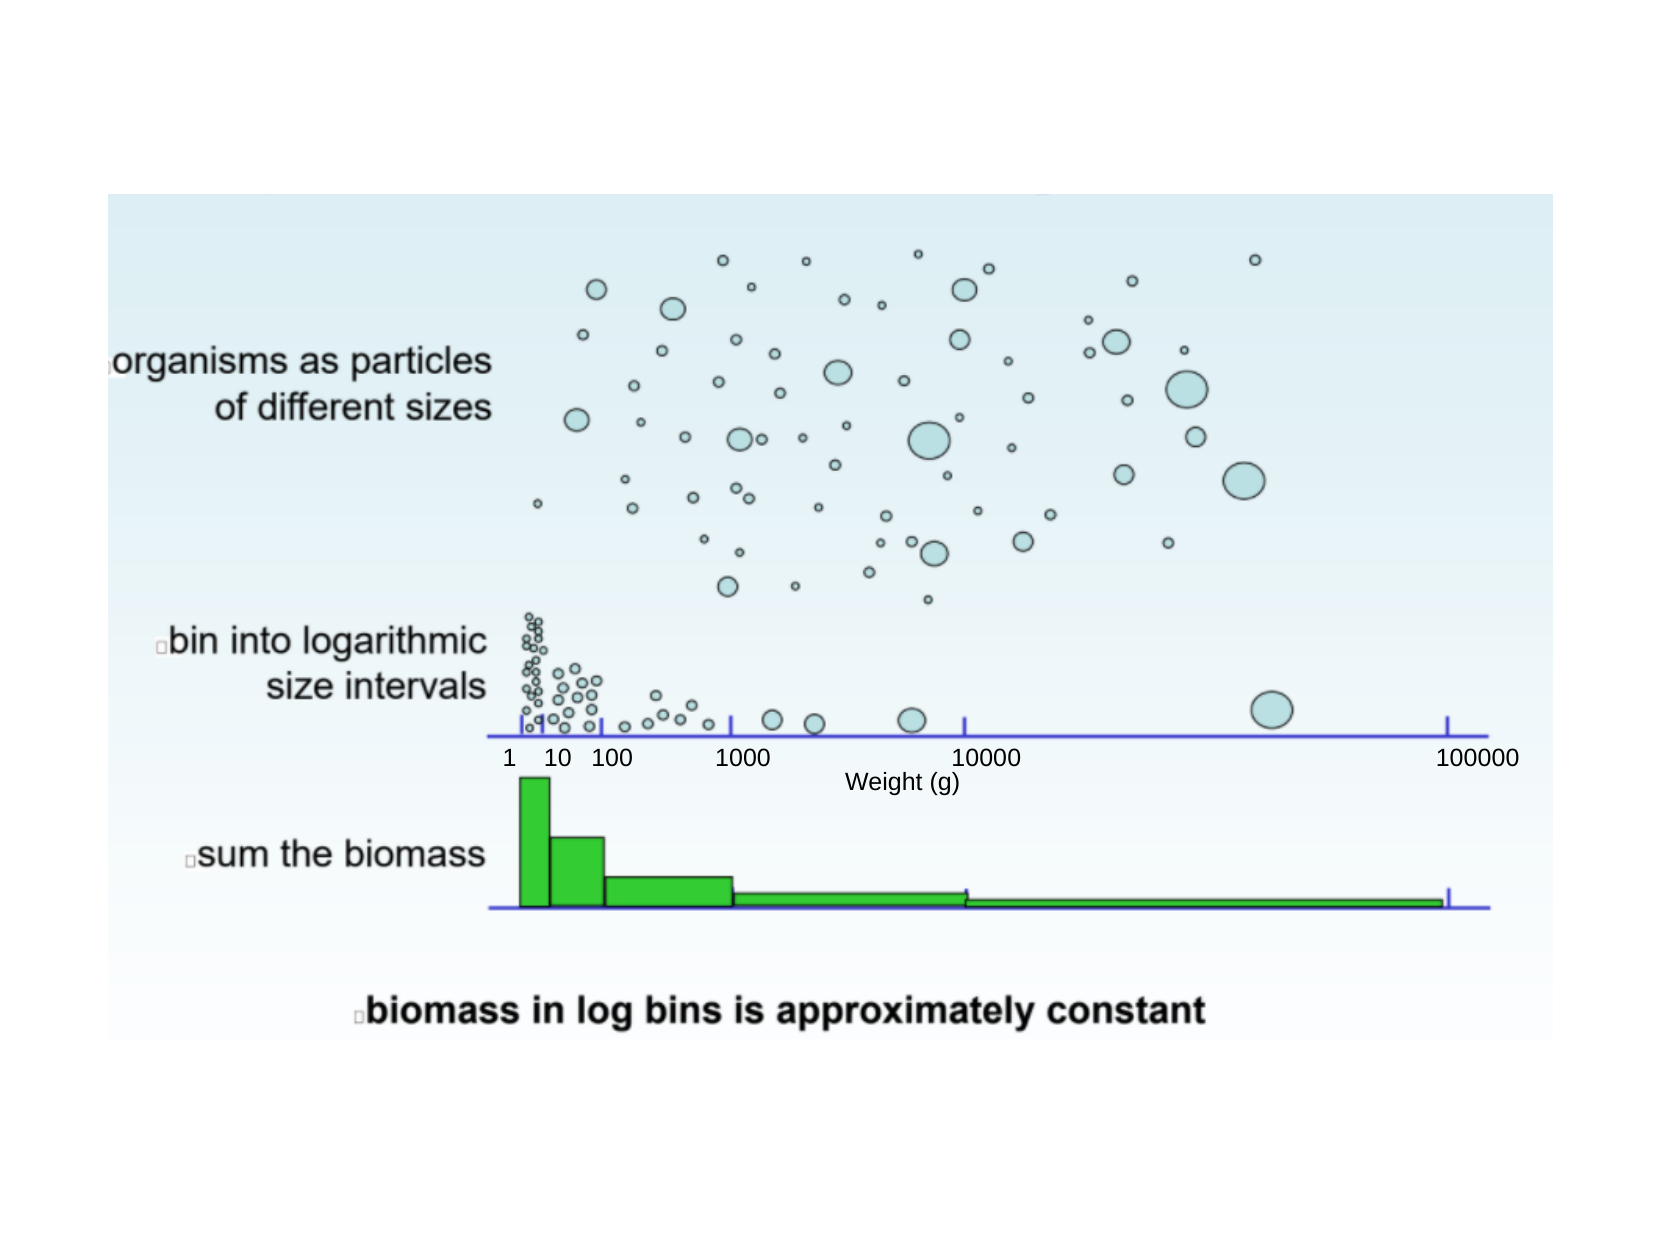

1
10
1000
10000
100000
100
Weight (g)